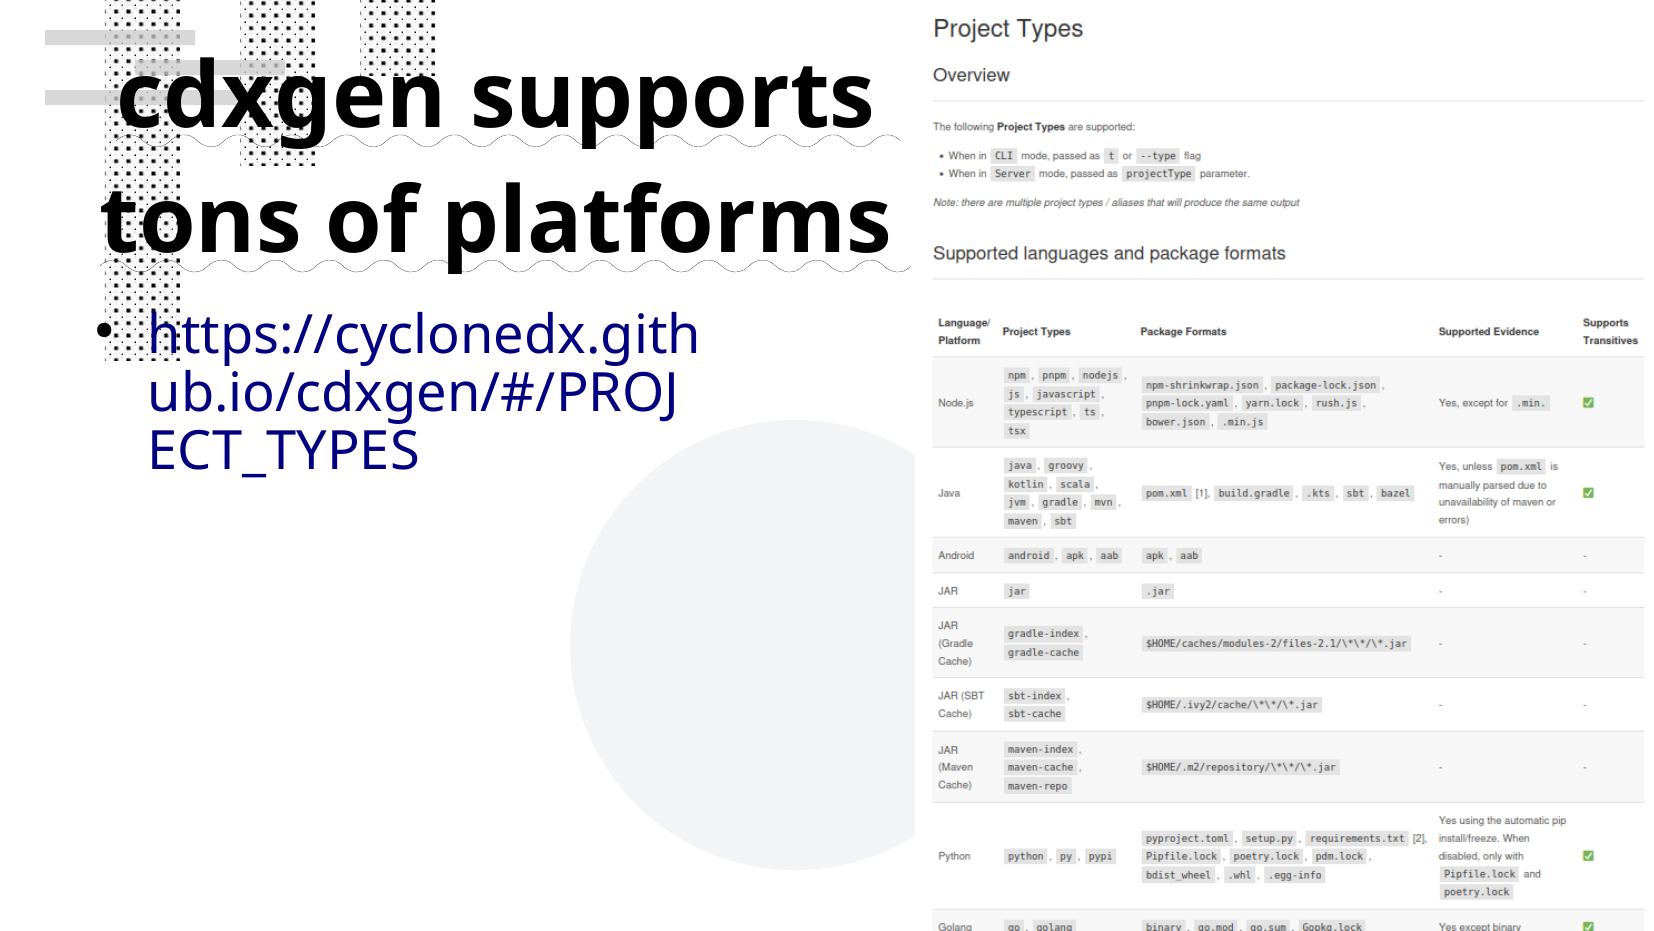

# cdxgen supports tons of platforms
https://cyclonedx.github.io/cdxgen/#/PROJECT_TYPES